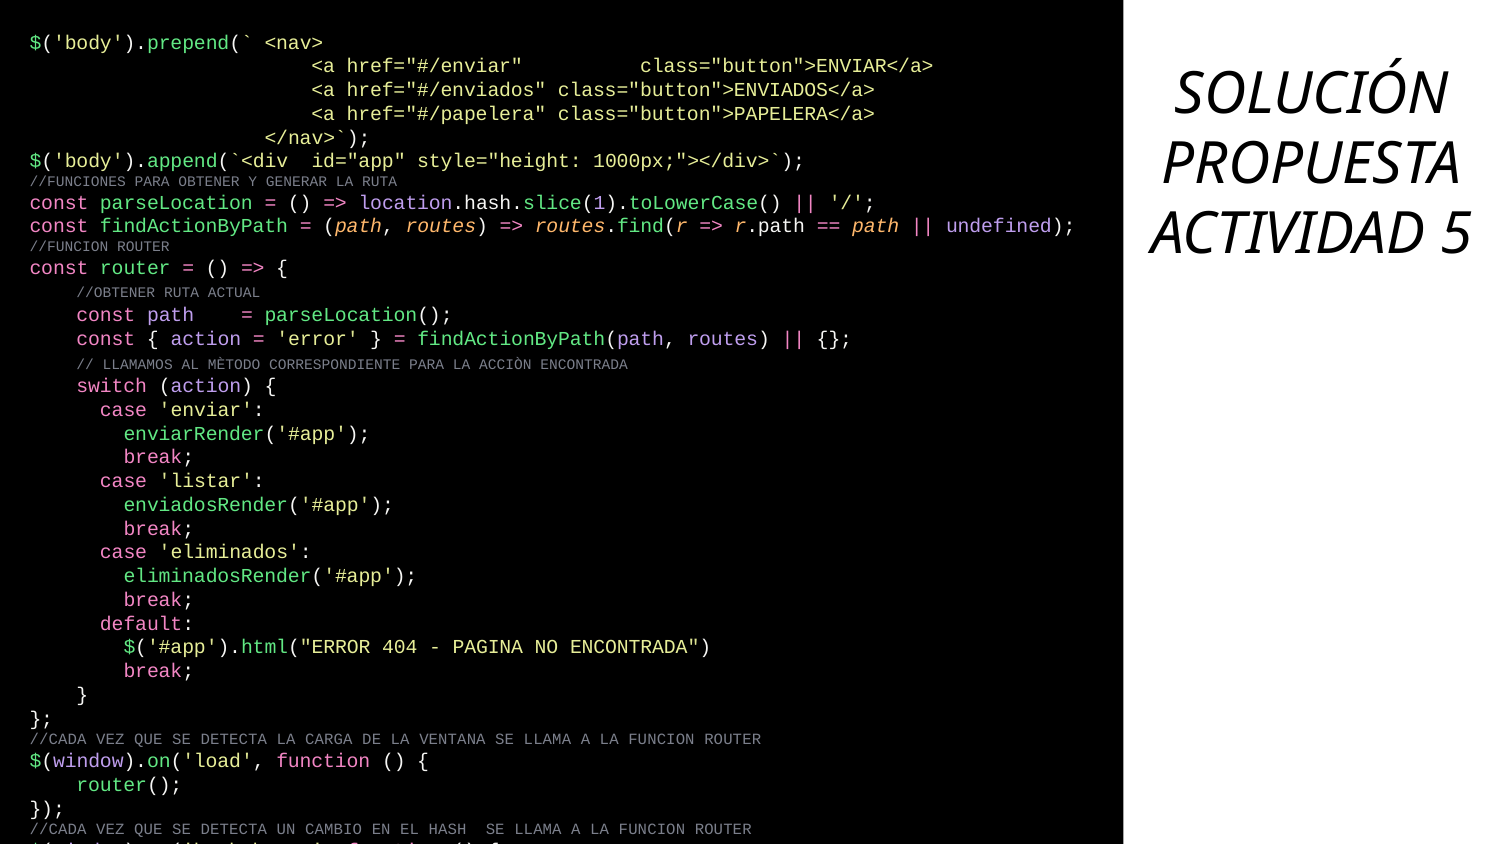

$('body').prepend(` <nav>
 <a href="#/enviar" class="button">ENVIAR</a>
 <a href="#/enviados" class="button">ENVIADOS</a>
 <a href="#/papelera" class="button">PAPELERA</a>
 </nav>`);
$('body').append(`<div id="app" style="height: 1000px;"></div>`);
//FUNCIONES PARA OBTENER Y GENERAR LA RUTA
const parseLocation = () => location.hash.slice(1).toLowerCase() || '/';
const findActionByPath = (path, routes) => routes.find(r => r.path == path || undefined);
//FUNCION ROUTER
const router = () => {
 //OBTENER RUTA ACTUAL
 const path = parseLocation();
 const { action = 'error' } = findActionByPath(path, routes) || {};
 // LLAMAMOS AL MÈTODO CORRESPONDIENTE PARA LA ACCIÒN ENCONTRADA
 switch (action) {
 case 'enviar':
 enviarRender('#app');
 break;
 case 'listar':
 enviadosRender('#app');
 break;
 case 'eliminados':
 eliminadosRender('#app');
 break;
 default:
 $('#app').html("ERROR 404 - PAGINA NO ENCONTRADA")
 break;
 }
};
//CADA VEZ QUE SE DETECTA LA CARGA DE LA VENTANA SE LLAMA A LA FUNCION ROUTER
$(window).on('load', function () {
 router();
});
//CADA VEZ QUE SE DETECTA UN CAMBIO EN EL HASH SE LLAMA A LA FUNCION ROUTER
$(window).on('hashchange', function () {
 router();
});
SOLUCIÓN PROPUESTA ACTIVIDAD 5